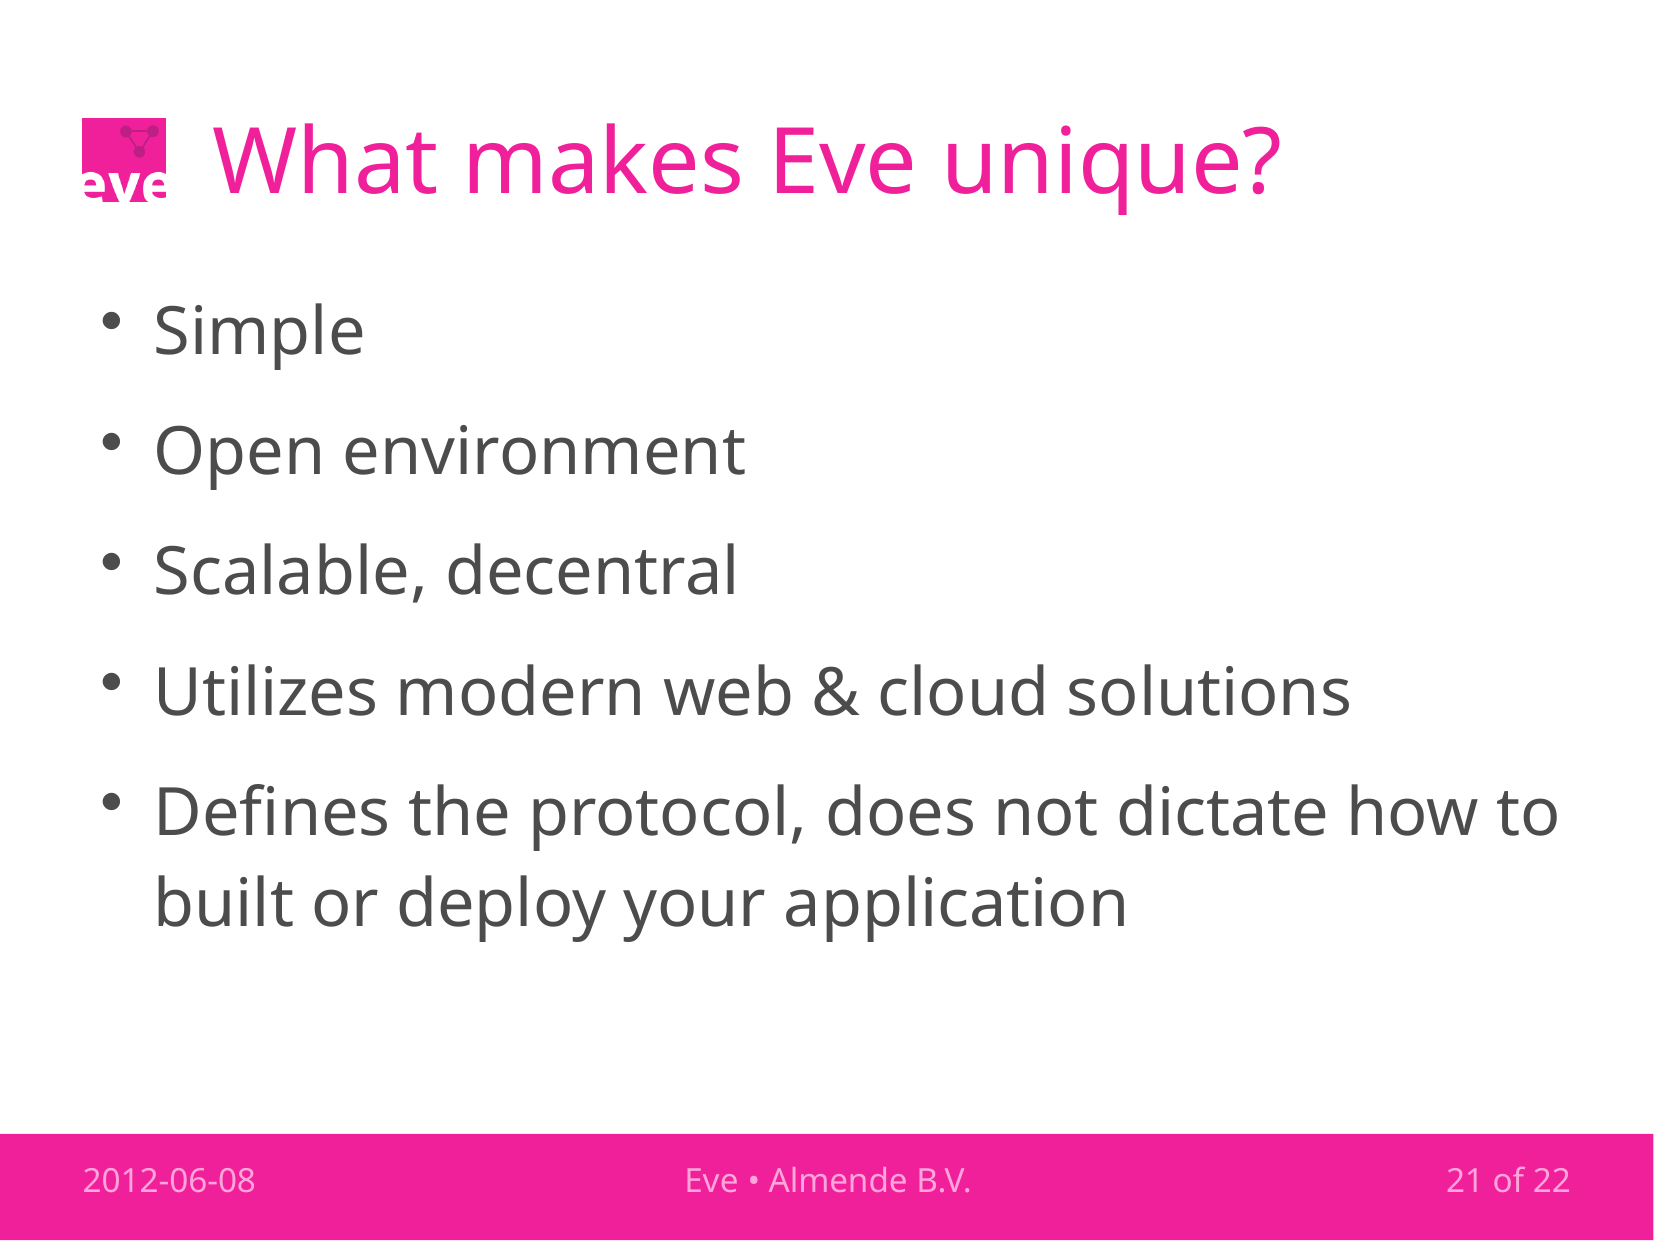

# What makes Eve unique?
Simple
Open environment
Scalable, decentral
Utilizes modern web & cloud solutions
Defines the protocol, does not dictate how to built or deploy your application
2012-06-08
21